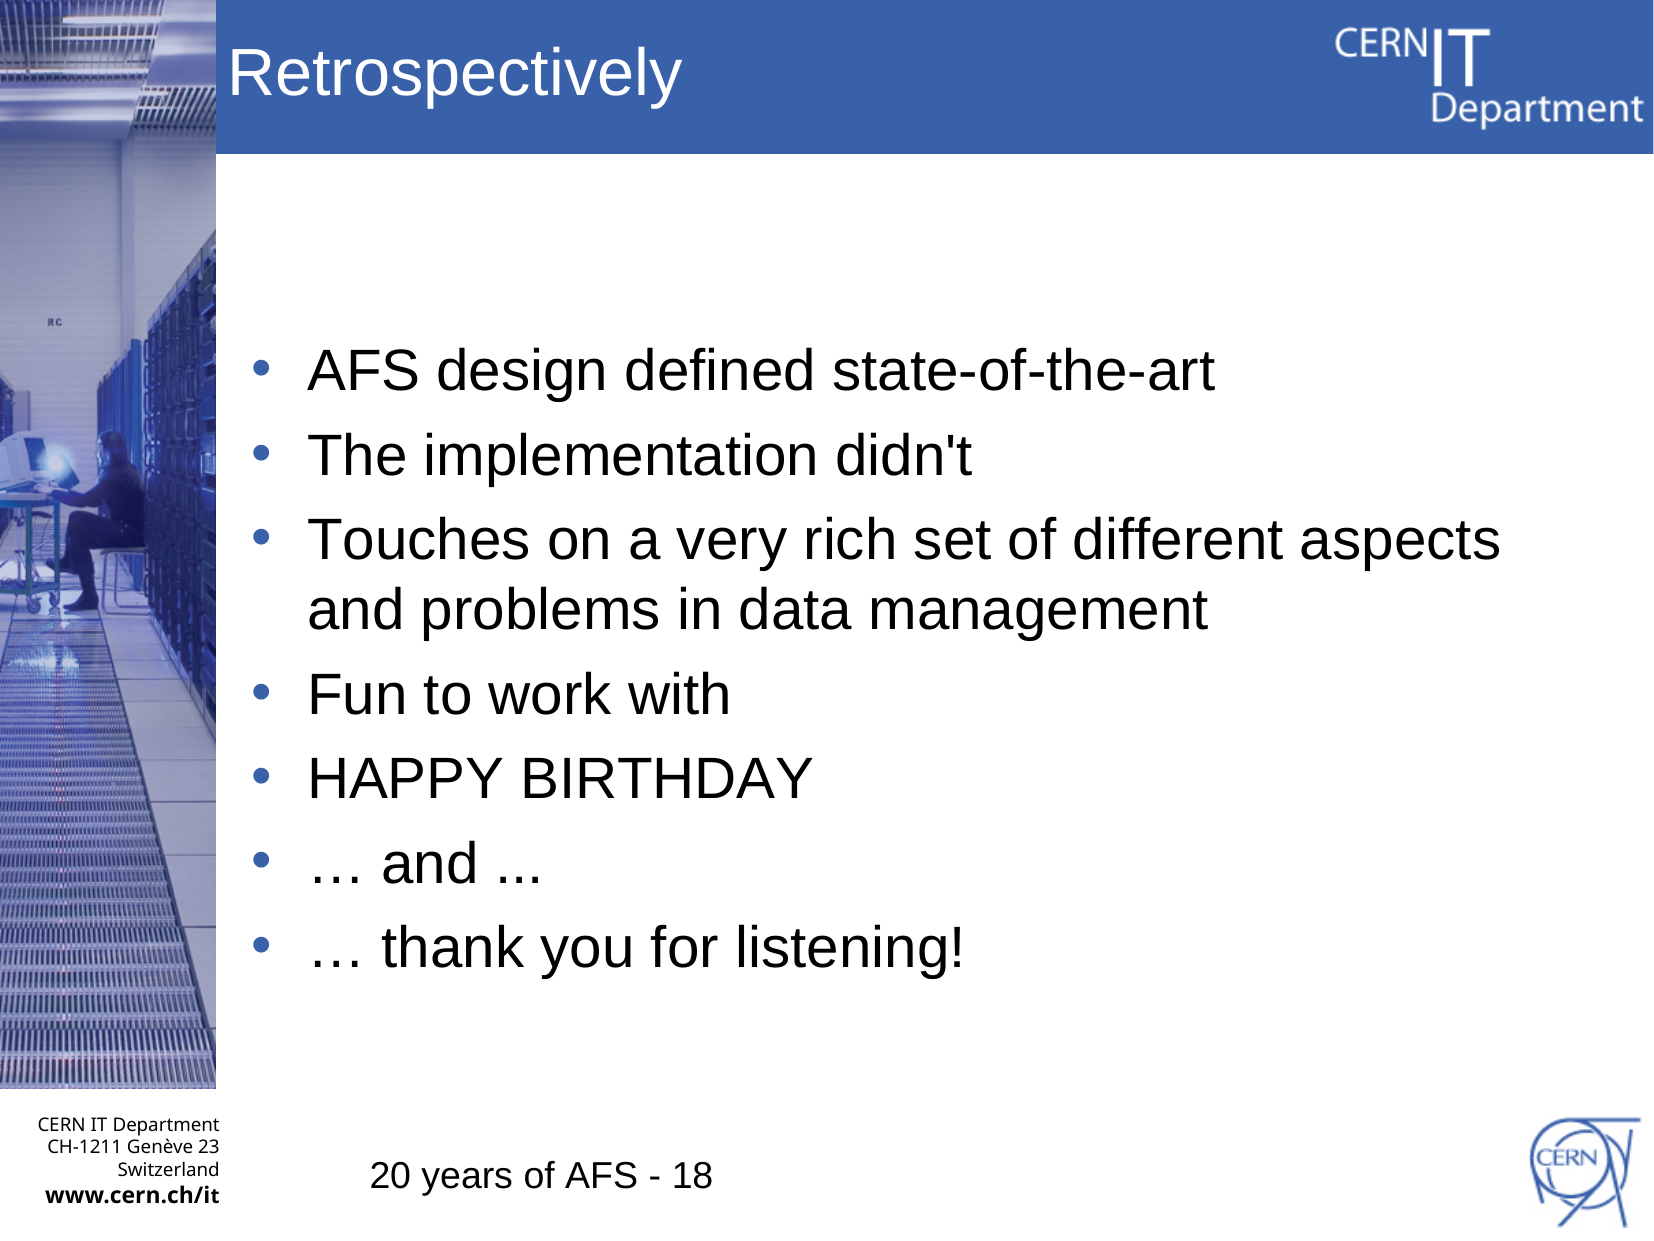

# Retrospectively
AFS design defined state-of-the-art
The implementation didn't
Touches on a very rich set of different aspects and problems in data management
Fun to work with
HAPPY BIRTHDAY
… and ...
… thank you for listening!